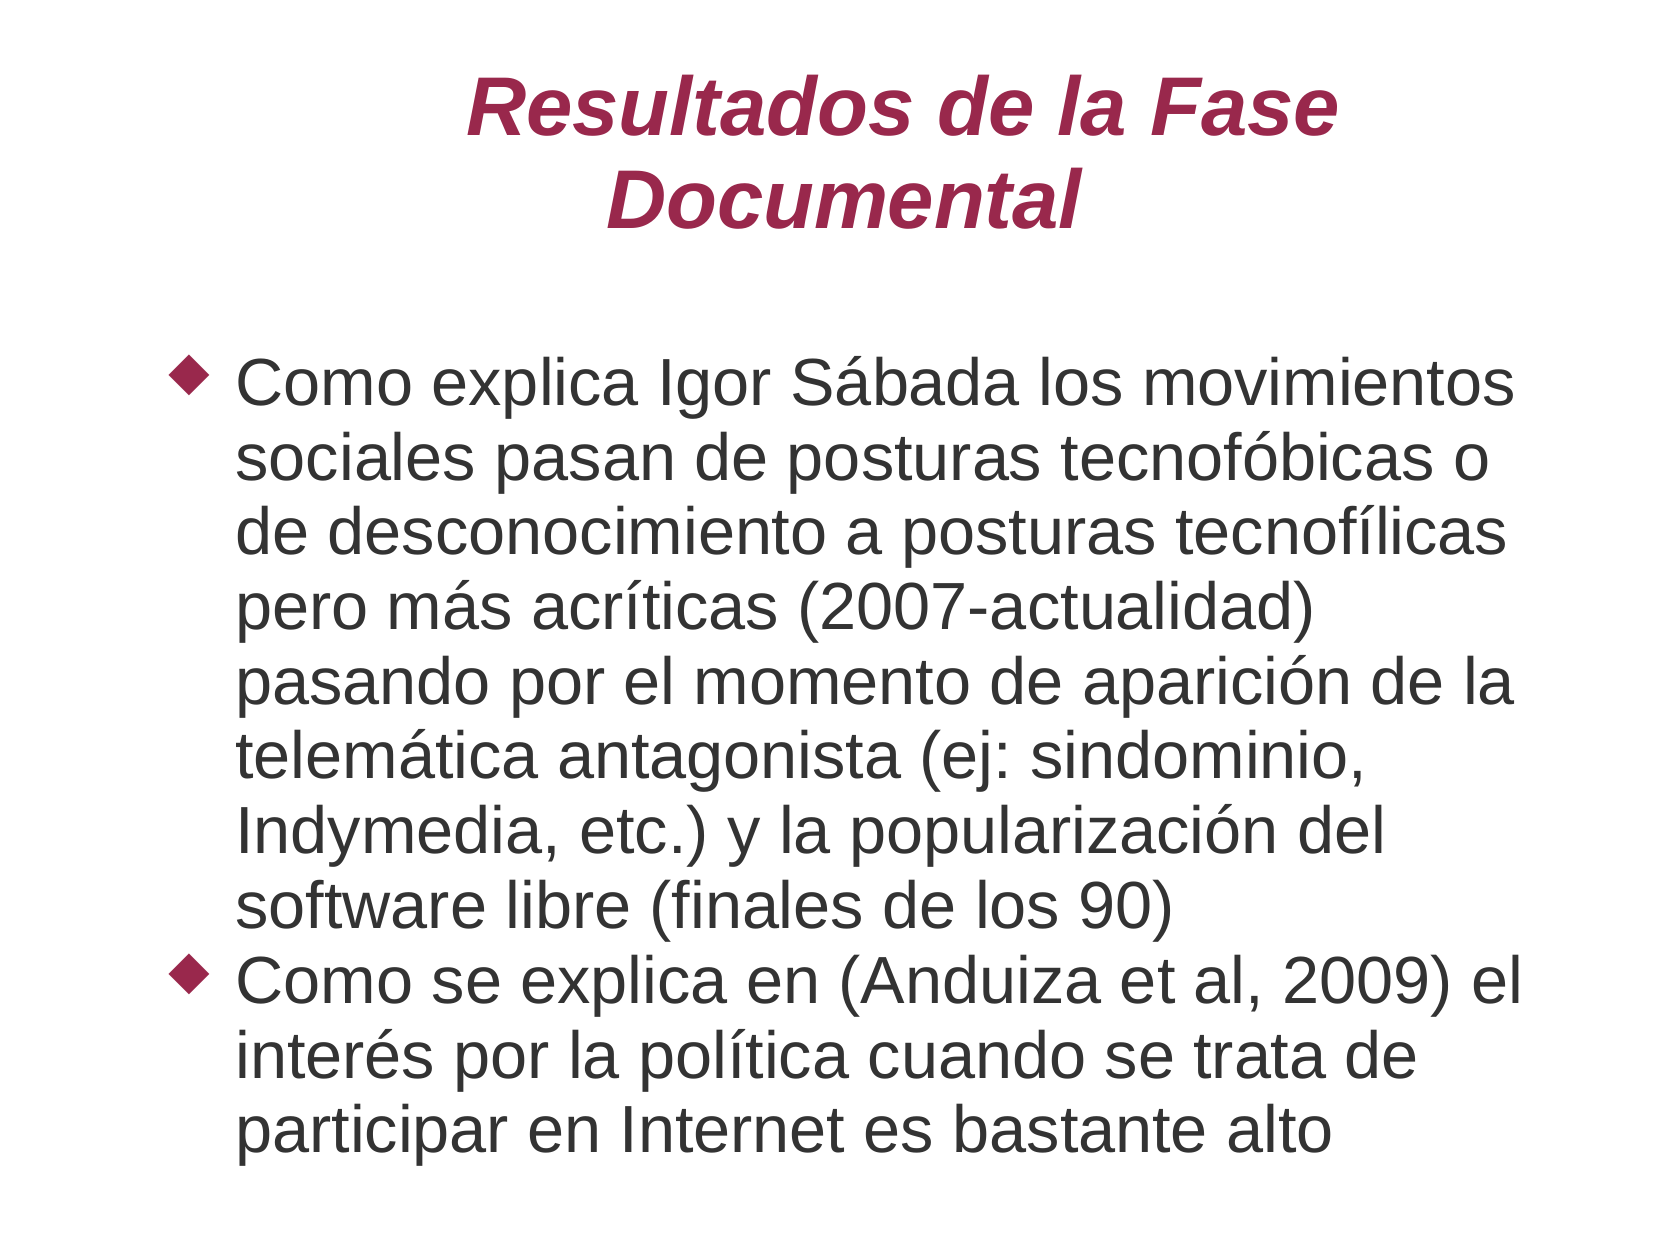

# Resultados de la Fase Documental
Como explica Igor Sábada los movimientos sociales pasan de posturas tecnofóbicas o de desconocimiento a posturas tecnofílicas pero más acríticas (2007-actualidad) pasando por el momento de aparición de la telemática antagonista (ej: sindominio, Indymedia, etc.) y la popularización del software libre (finales de los 90)
Como se explica en (Anduiza et al, 2009) el interés por la política cuando se trata de participar en Internet es bastante alto